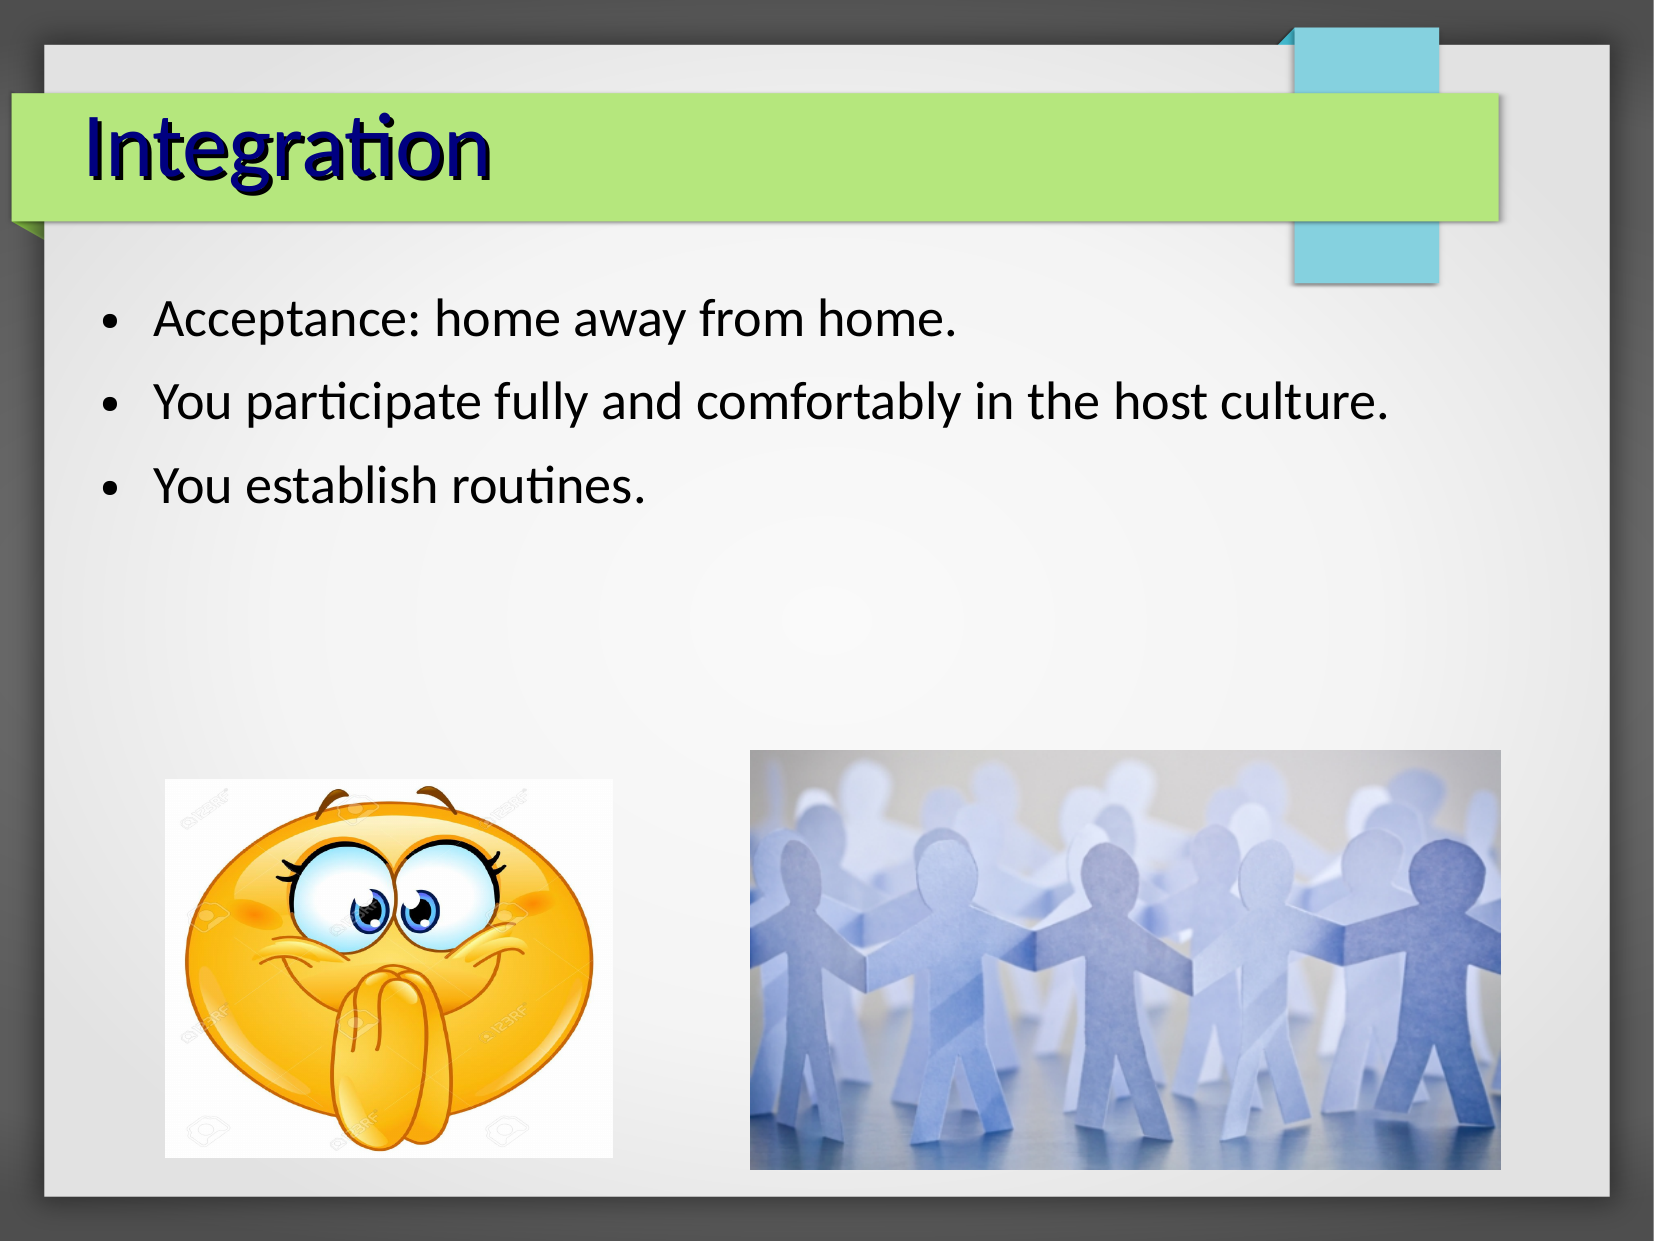

# Integration
Acceptance: home away from home.
You participate fully and comfortably in the host culture.
You establish routines.